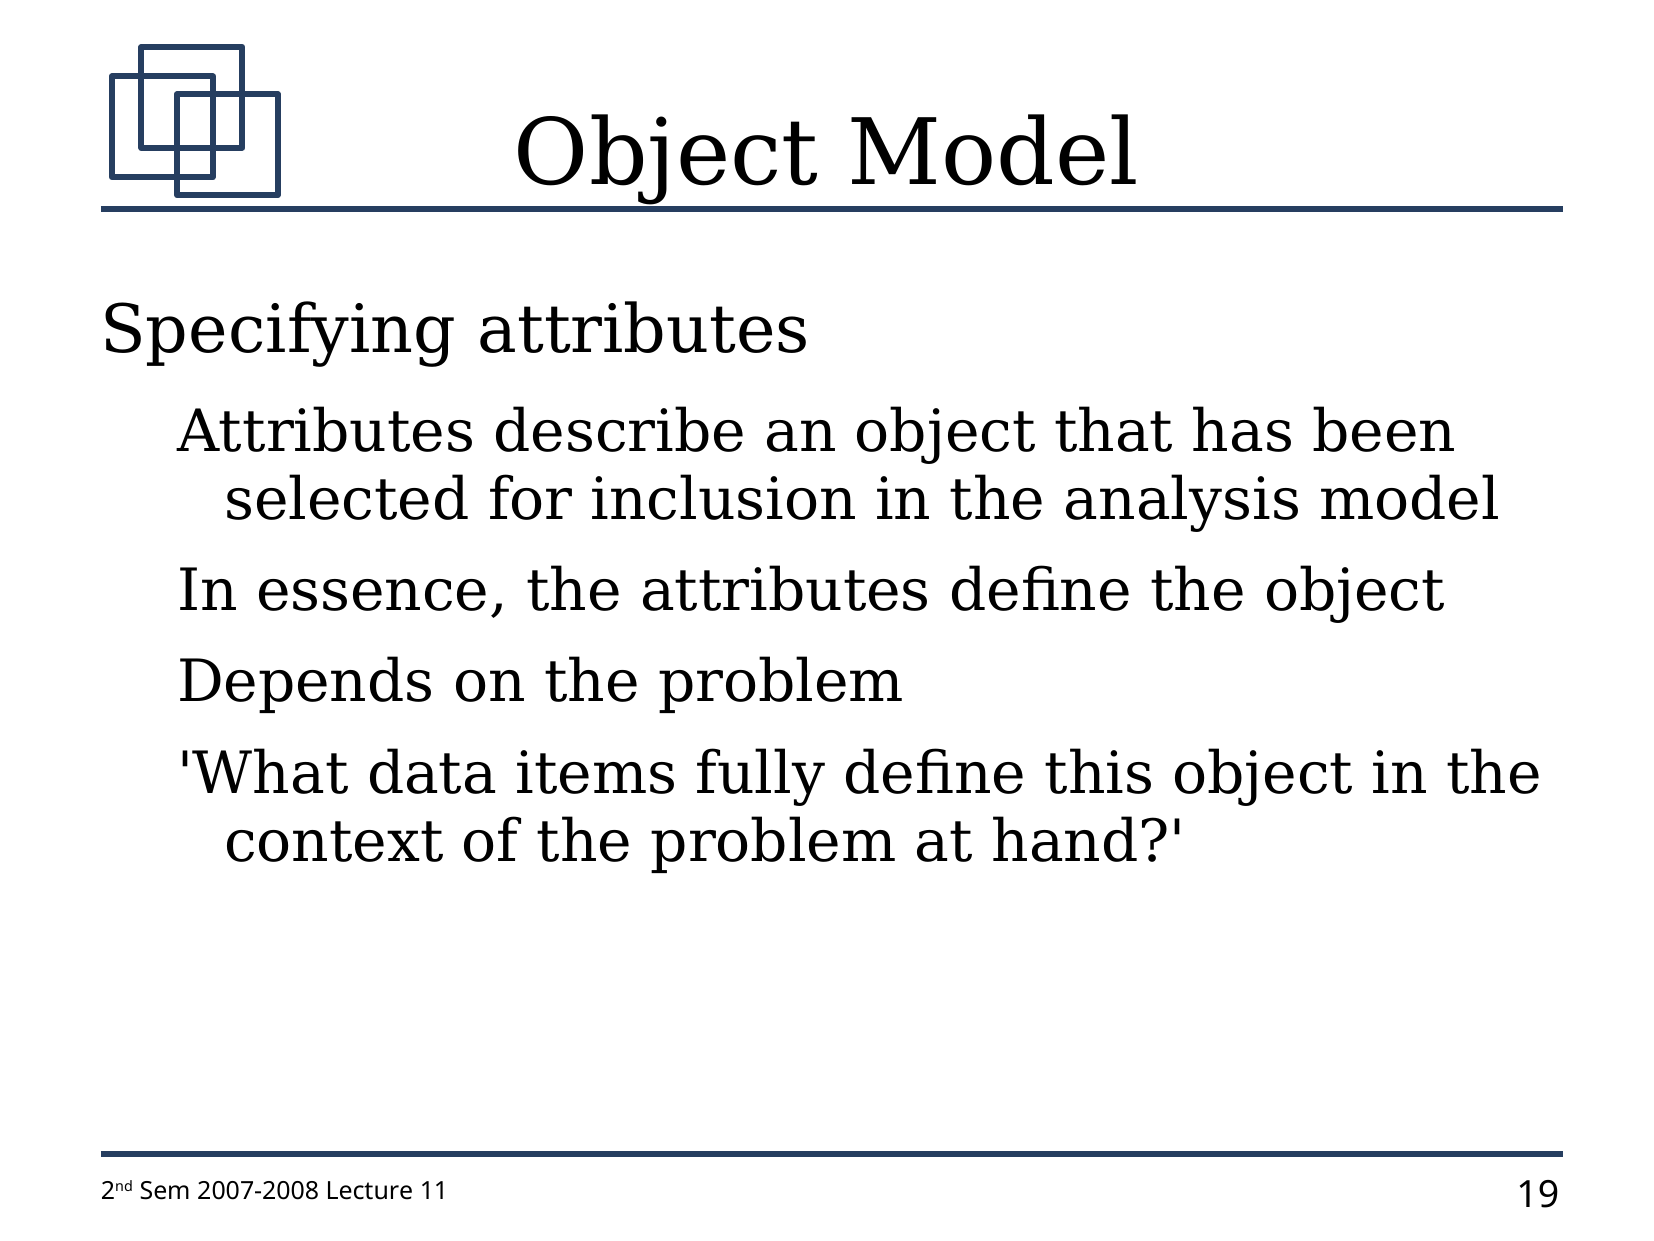

# Object Model
Specifying attributes
Attributes describe an object that has been selected for inclusion in the analysis model
In essence, the attributes define the object
Depends on the problem
'What data items fully define this object in the context of the problem at hand?'